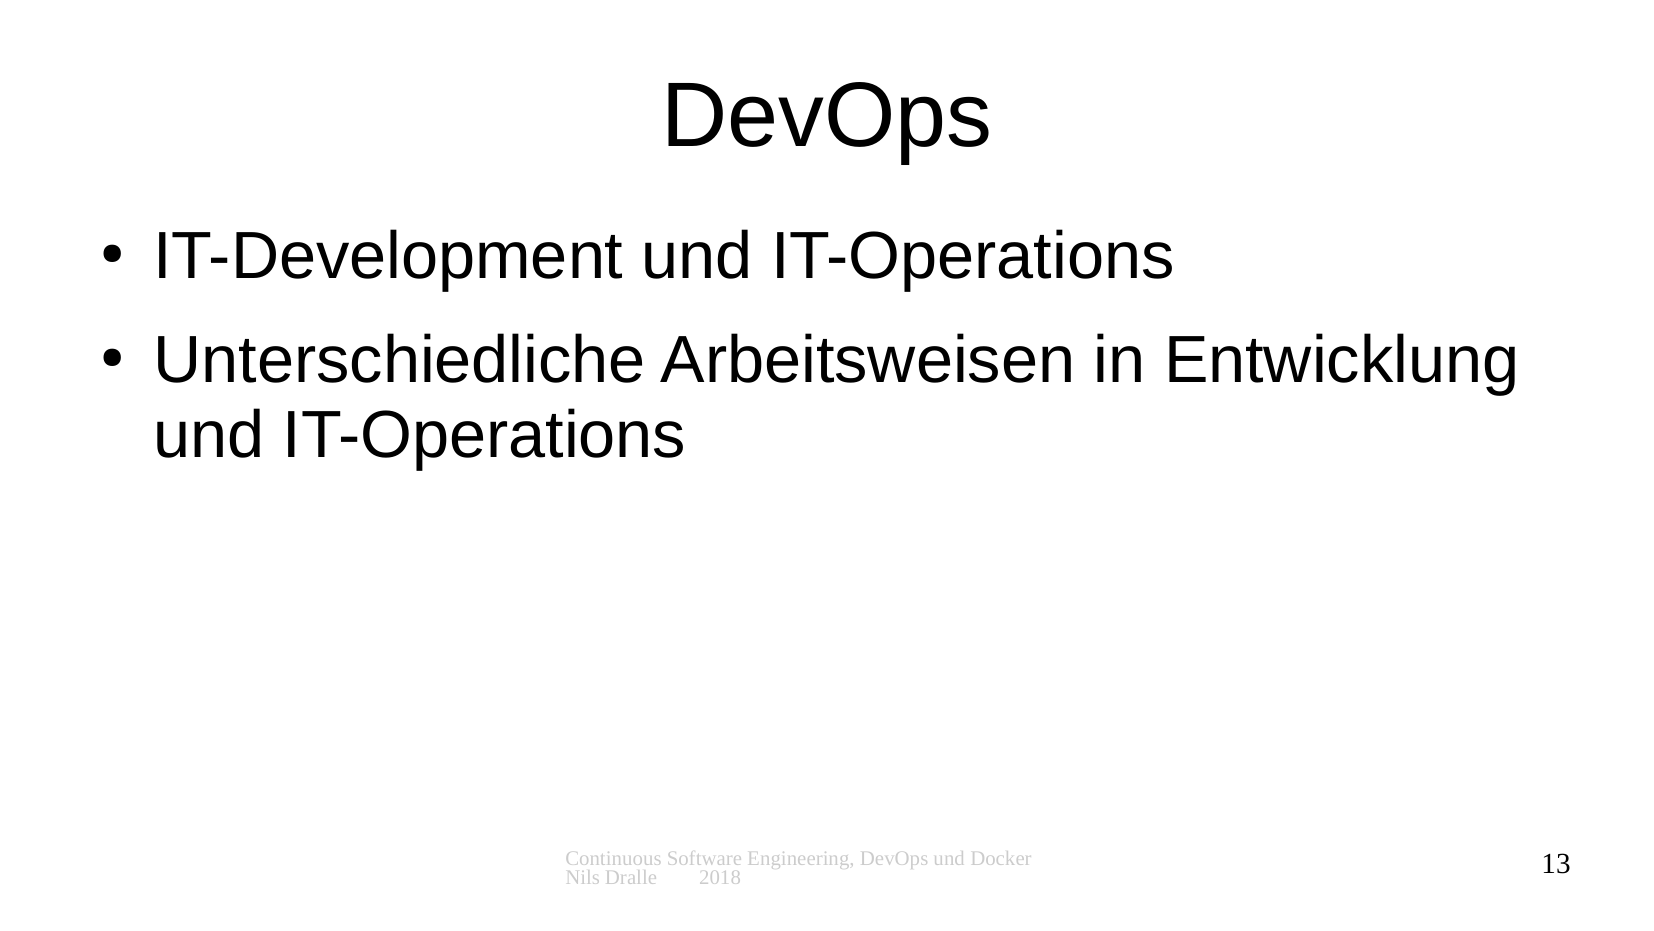

# DevOps
IT-Development und IT-Operations
Unterschiedliche Arbeitsweisen in Entwicklung und IT-Operations
Continuous Software Engineering, DevOps und Docker Nils Dralle 2018
13